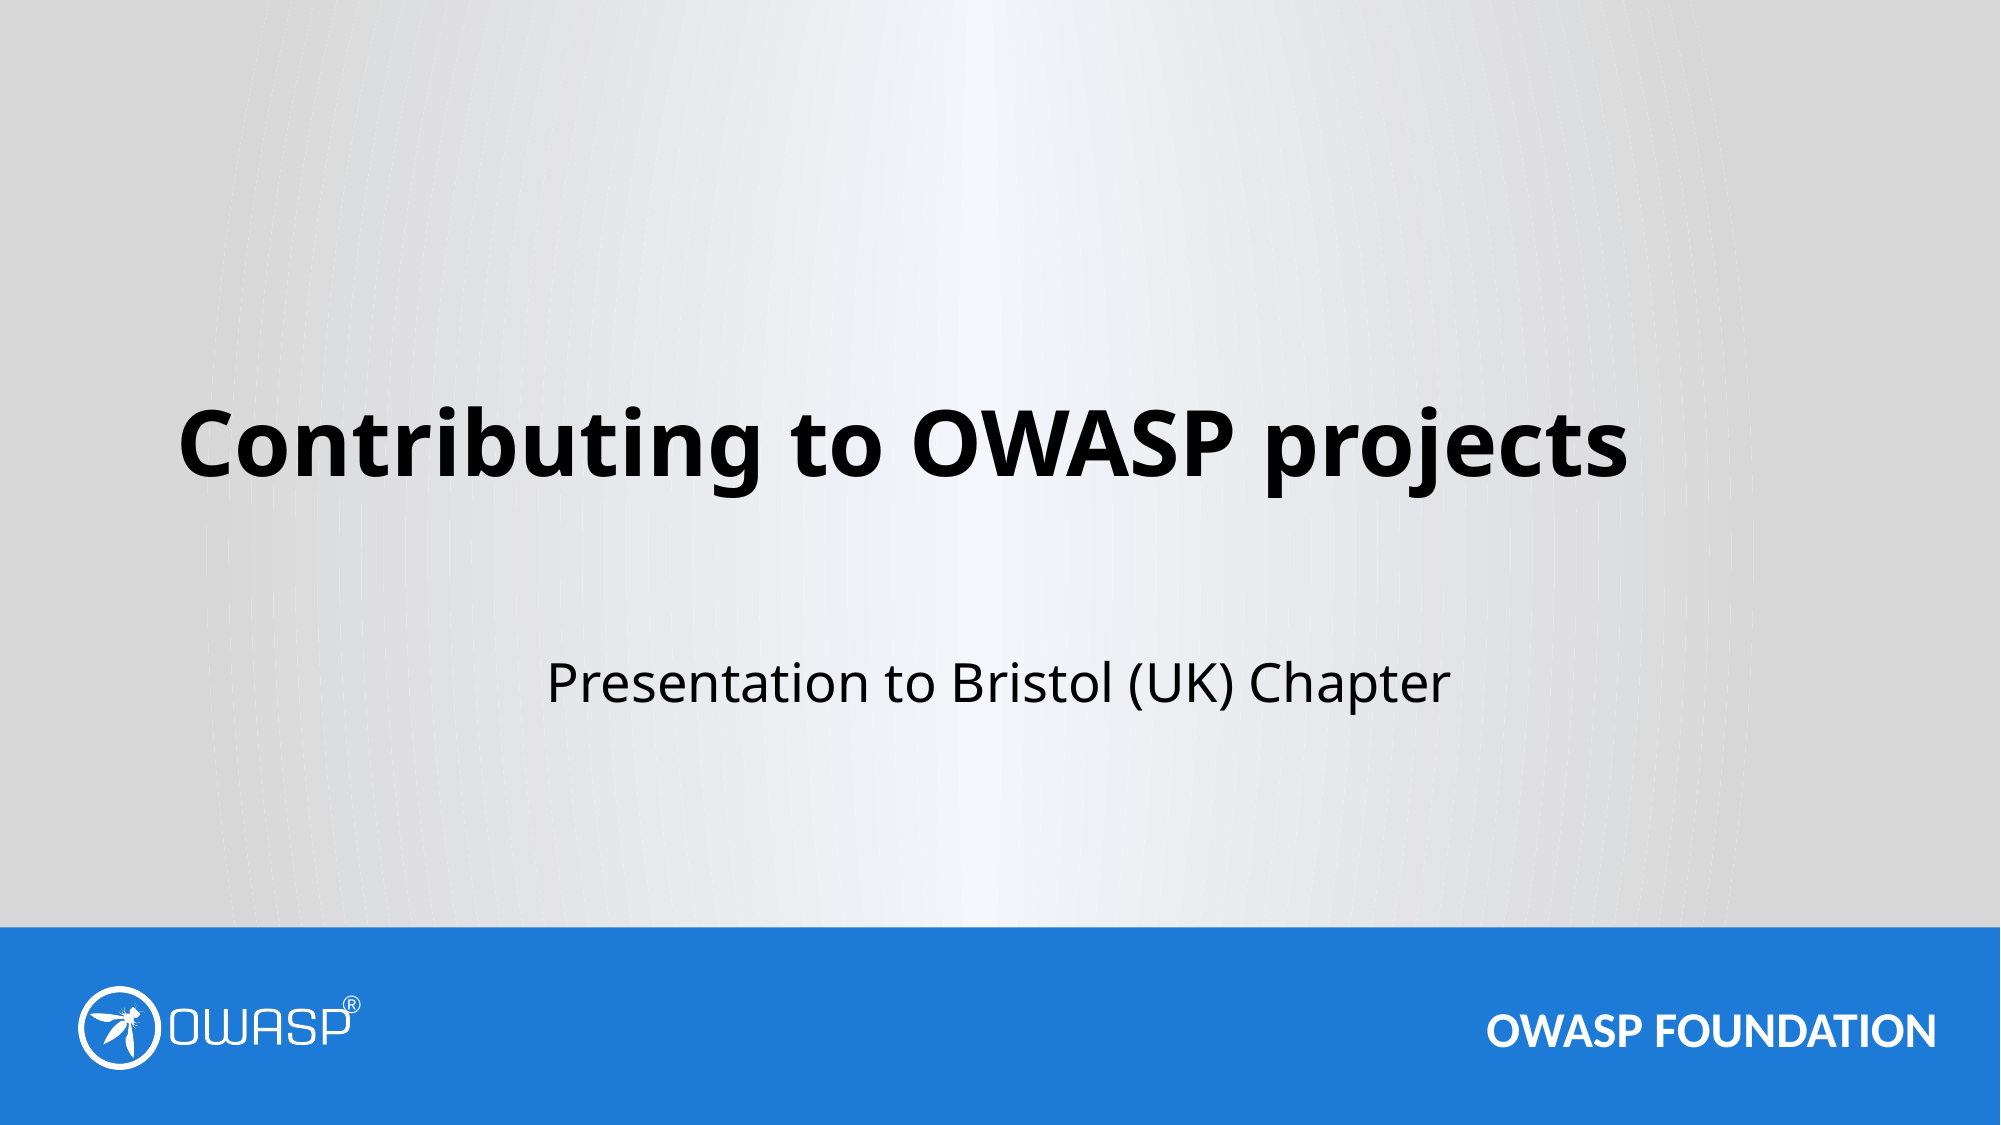

# Contributing to OWASP projects
Presentation to Bristol (UK) Chapter